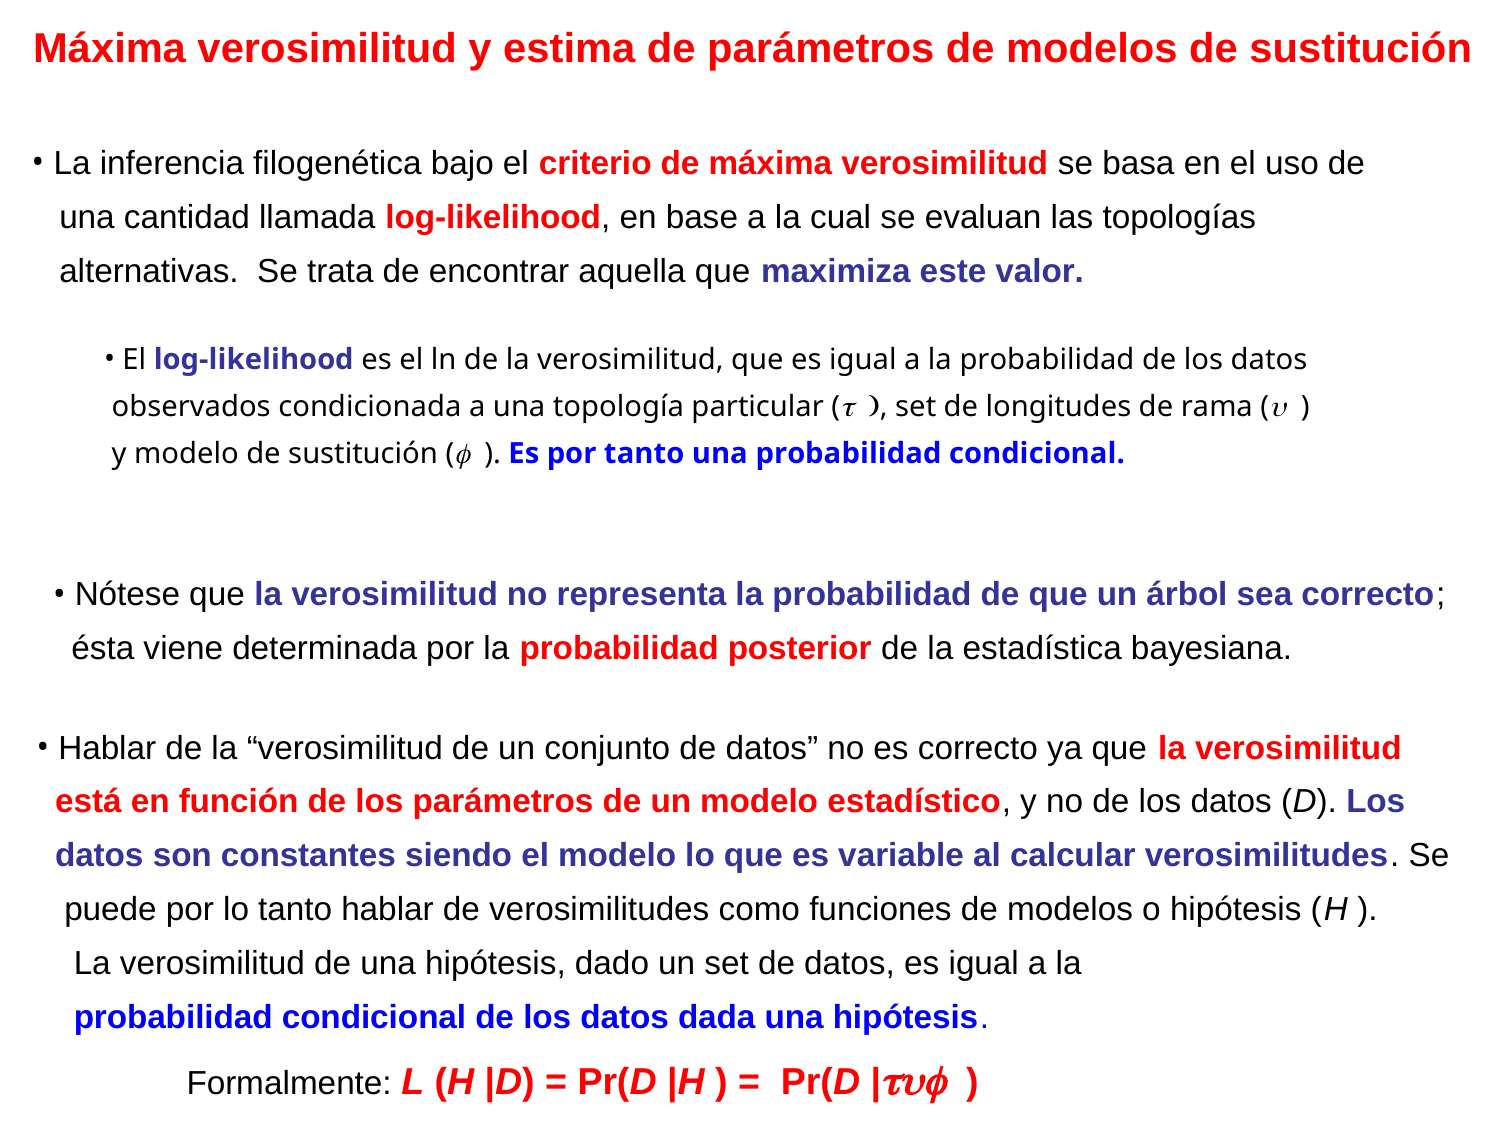

Máxima verosimilitud y estima de parámetros de modelos de sustitución
 La inferencia filogenética bajo el criterio de máxima verosimilitud se basa en el uso de
 una cantidad llamada log-likelihood, en base a la cual se evaluan las topologías
 alternativas. Se trata de encontrar aquella que maximiza este valor.
 El log-likelihood es el ln de la verosimilitud, que es igual a la probabilidad de los datos
 observados condicionada a una topología particular (, set de longitudes de rama ()
 y modelo de sustitución (). Es por tanto una probabilidad condicional.
 Nótese que la verosimilitud no representa la probabilidad de que un árbol sea correcto;
 ésta viene determinada por la probabilidad posterior de la estadística bayesiana.
 Hablar de la “verosimilitud de un conjunto de datos” no es correcto ya que la verosimilitud
 está en función de los parámetros de un modelo estadístico, y no de los datos (D). Los
 datos son constantes siendo el modelo lo que es variable al calcular verosimilitudes. Se
 puede por lo tanto hablar de verosimilitudes como funciones de modelos o hipótesis (H ).
 La verosimilitud de una hipótesis, dado un set de datos, es igual a la
 probabilidad condicional de los datos dada una hipótesis.
 		Formalmente: L (H |D) = Pr(D |H ) = Pr(D |)